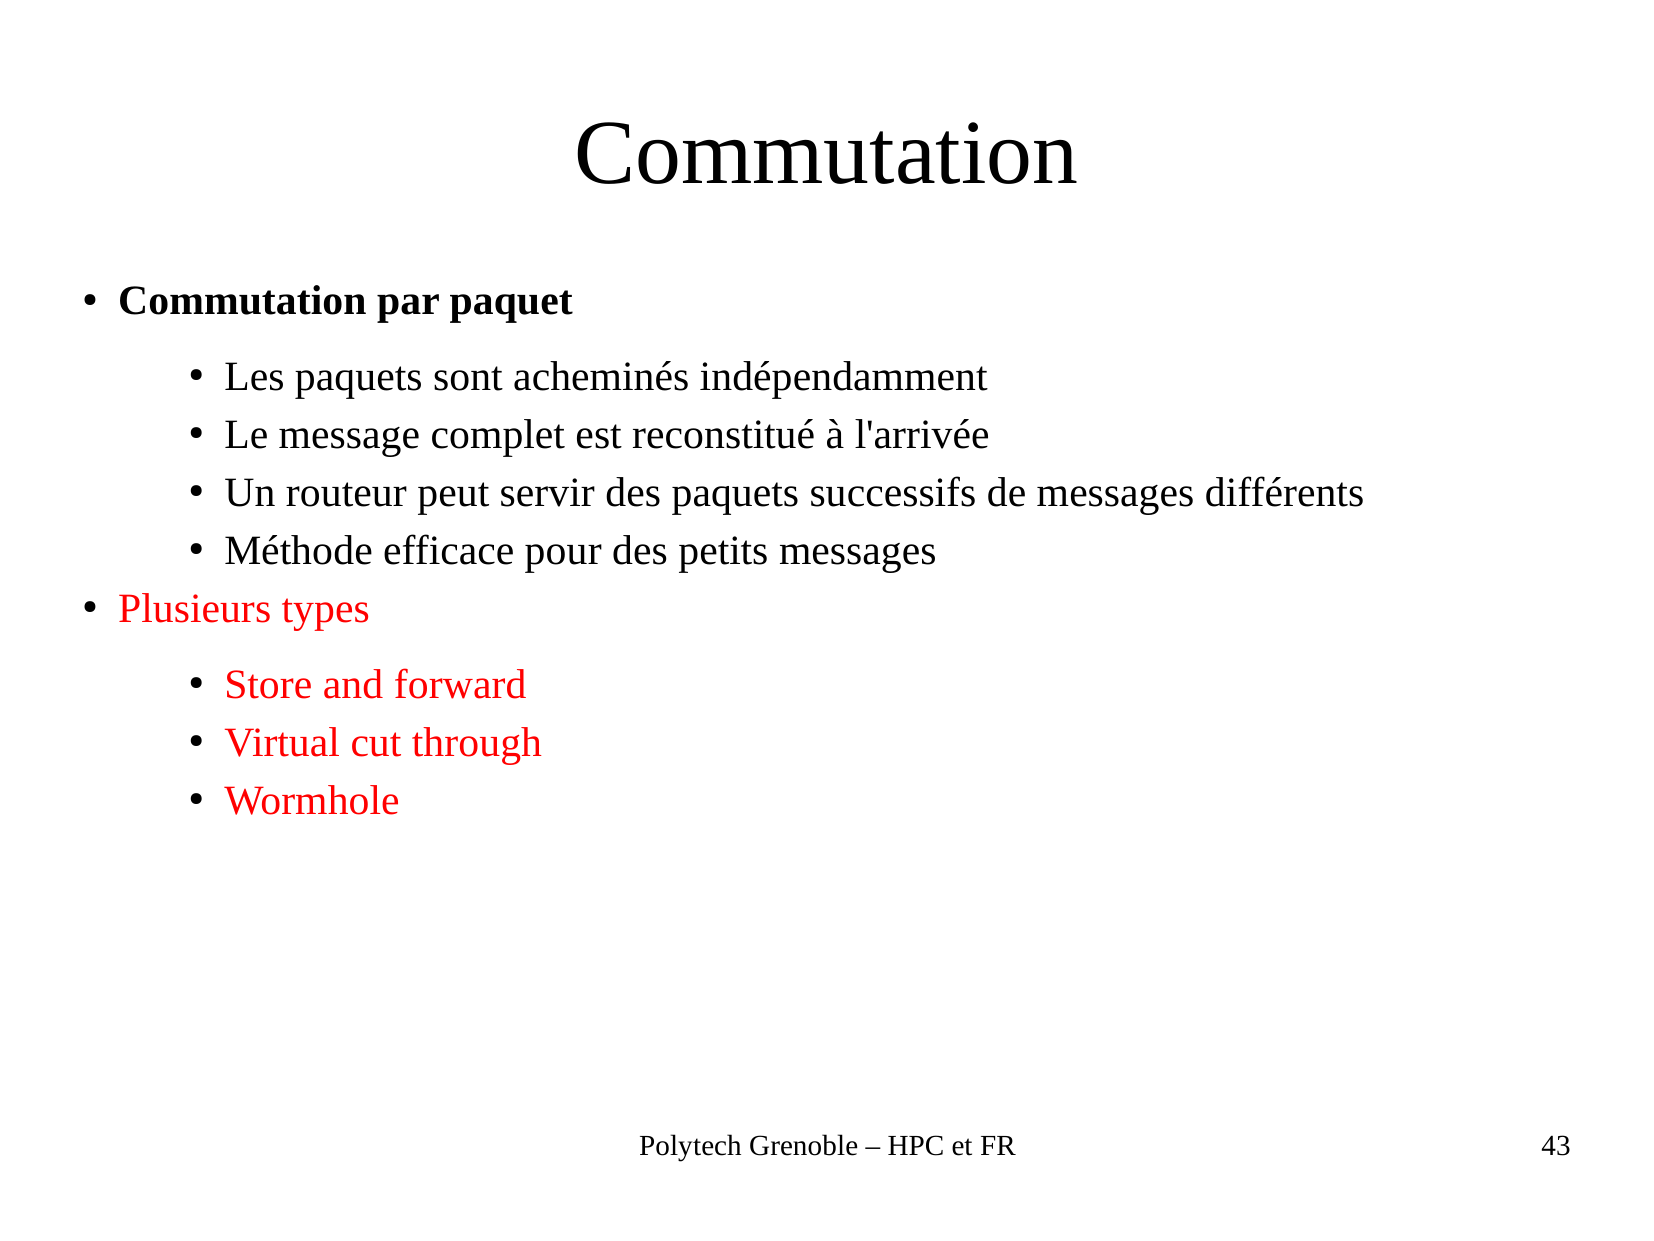

# Commutation
Commutation par paquet
Les paquets sont acheminés indépendamment
Le message complet est reconstitué à l'arrivée
Un routeur peut servir des paquets successifs de messages différents
Méthode efficace pour des petits messages
Plusieurs types
Store and forward
Virtual cut through
Wormhole
Matthieu PAYET
43